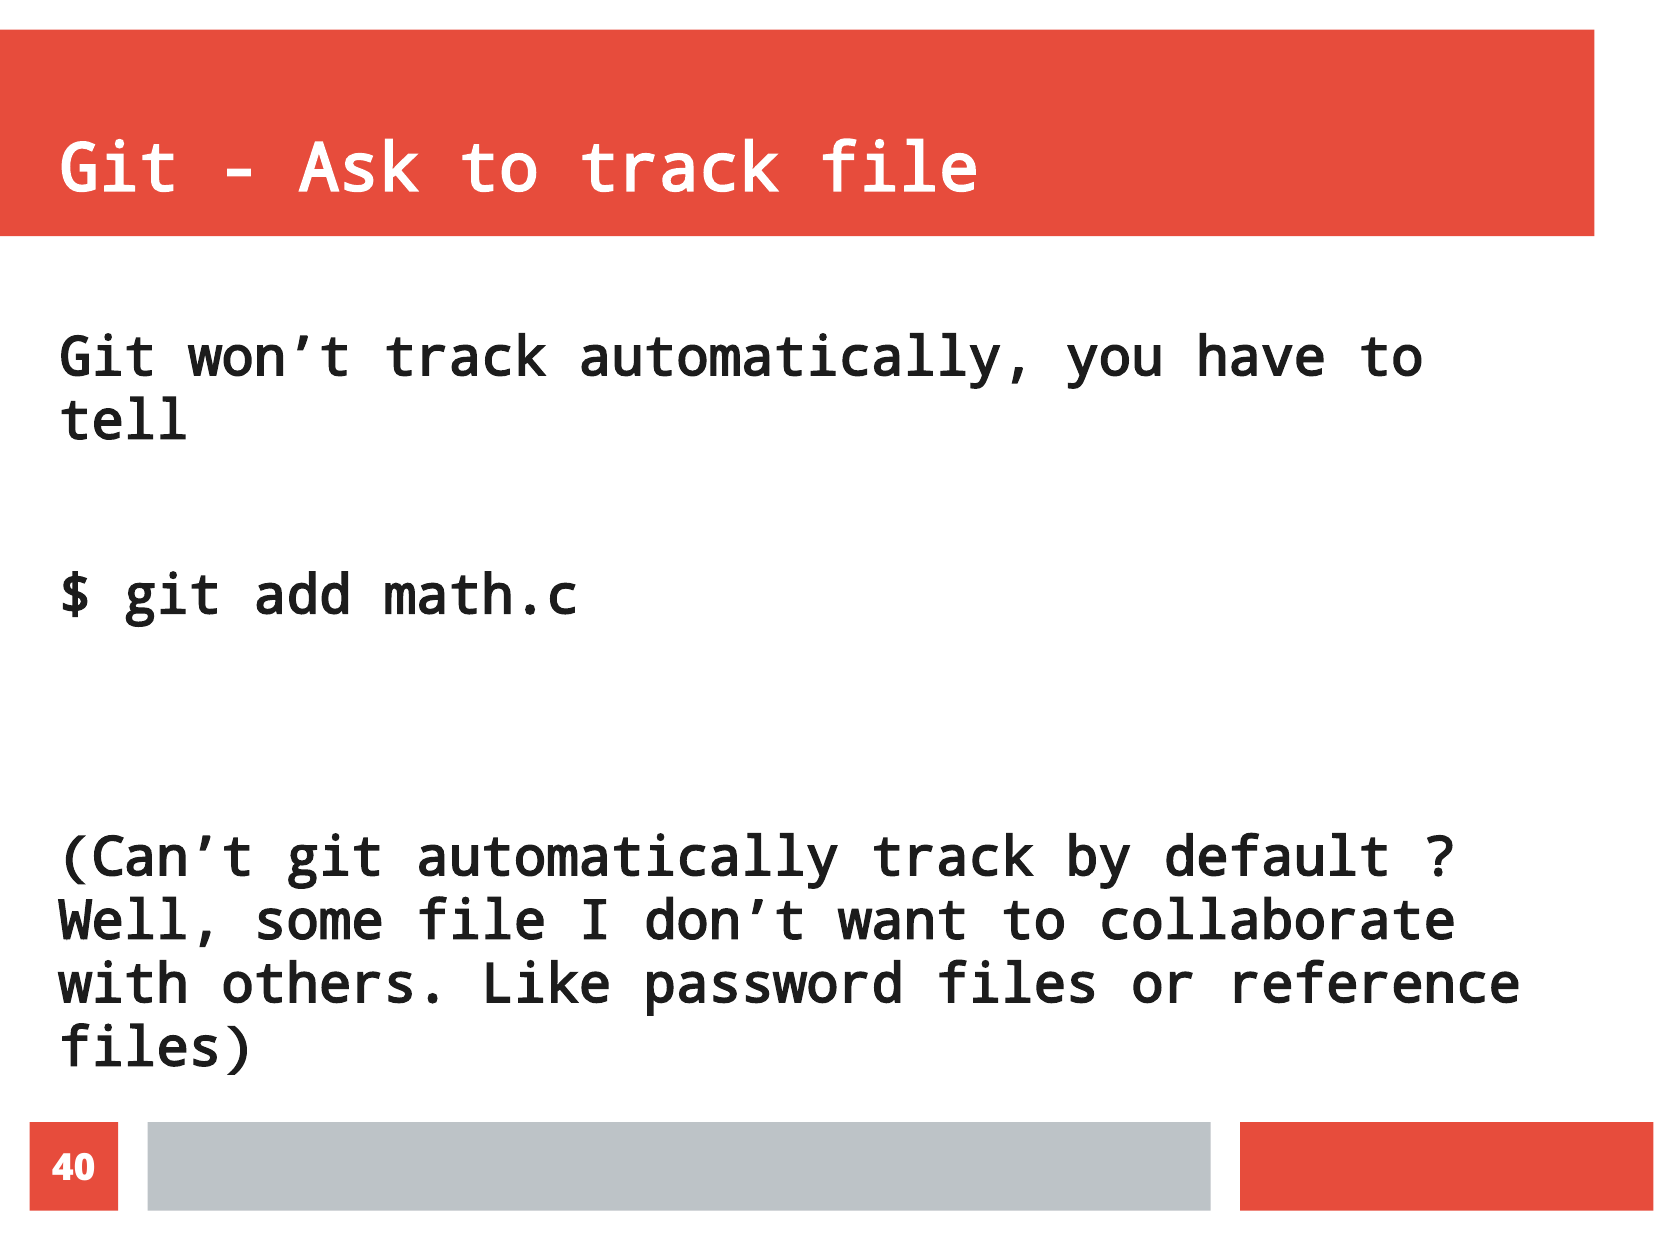

# Git - Ask to track file
Git won’t track automatically, you have to tell
$ git add math.c
(Can’t git automatically track by default ? Well, some file I don’t want to collaborate with others. Like password files or reference files)
40